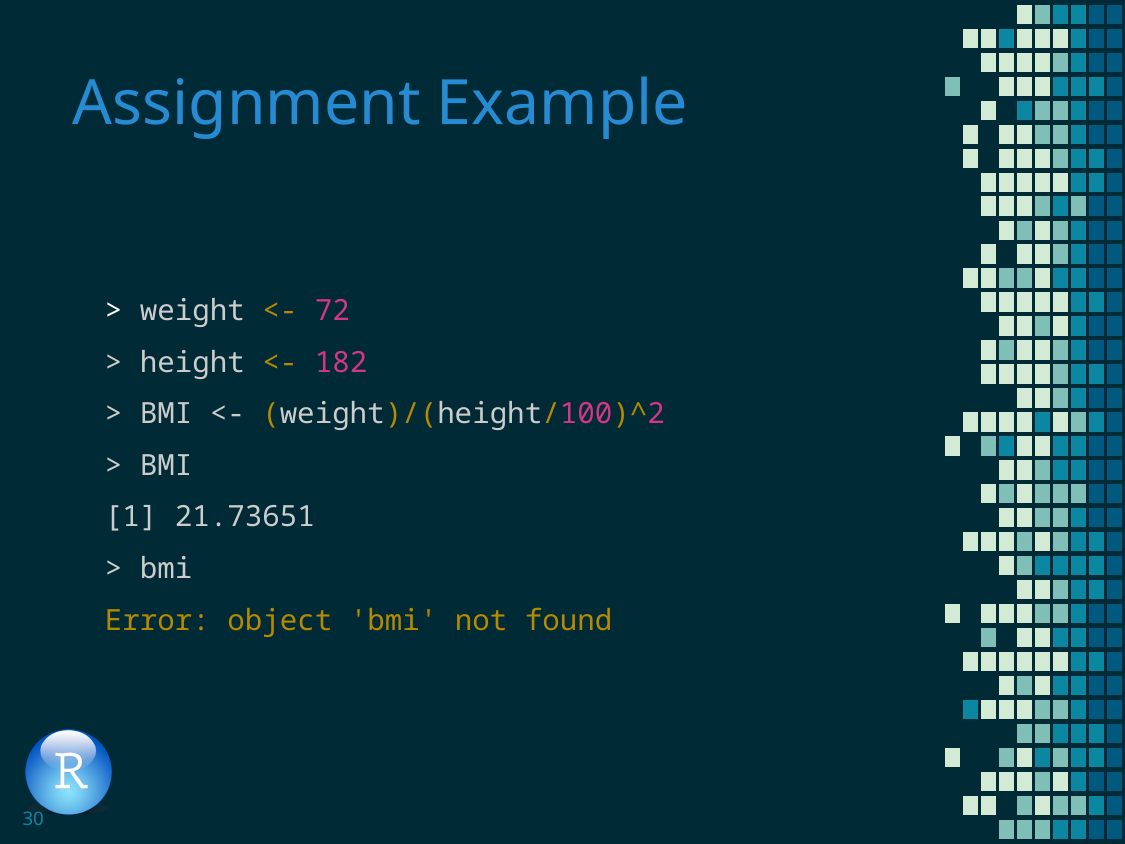

Assignment Example
> weight <- 72
> height <- 182
> BMI <- (weight)/(height/100)^2
> BMI
[1] 21.73651
> bmi
Error: object 'bmi' not found